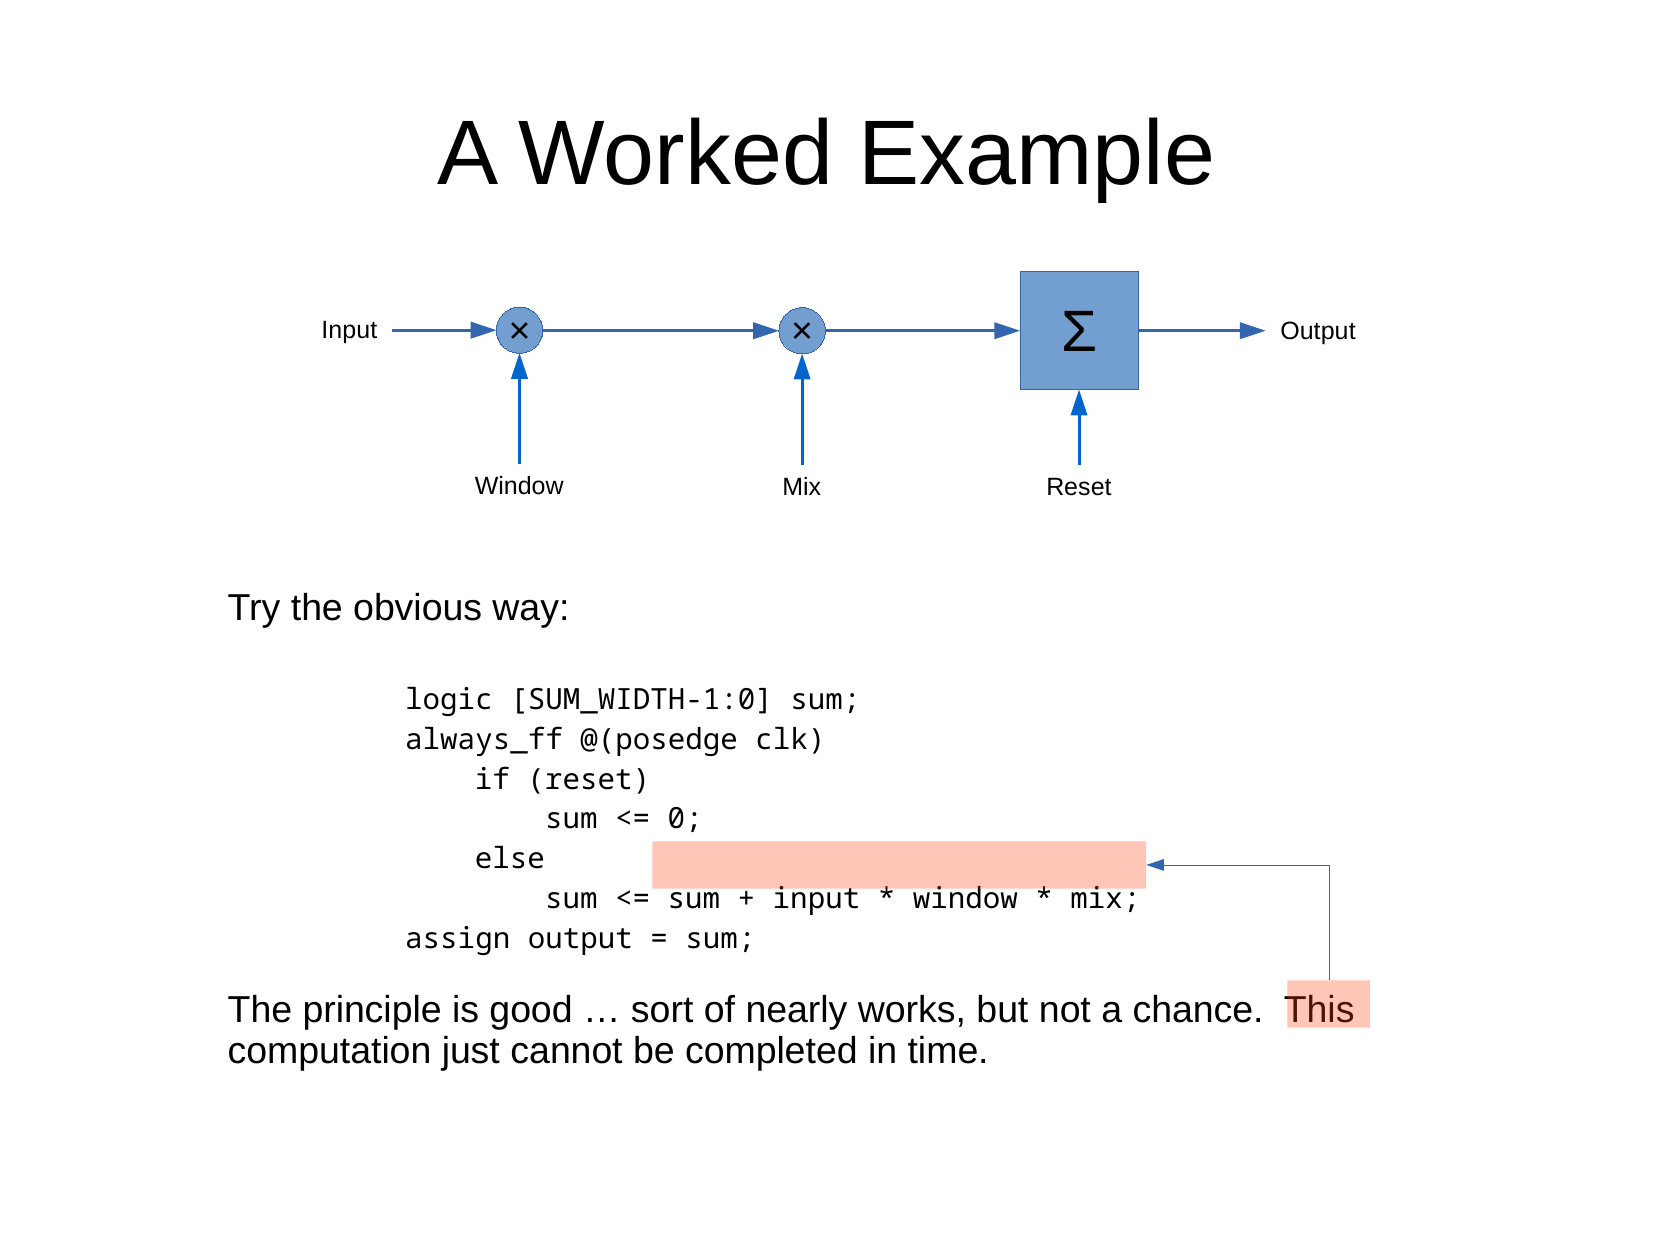

# A Worked Example
Σ
×
×
Input
Output
Window
Mix
Reset
Try the obvious way:
logic [SUM_WIDTH-1:0] sum;
always_ff @(posedge clk)
 if (reset)
 sum <= 0;
 else
 sum <= sum + input * window * mix;
assign output = sum;
The principle is good … sort of nearly works, but not a chance. This computation just cannot be completed in time.